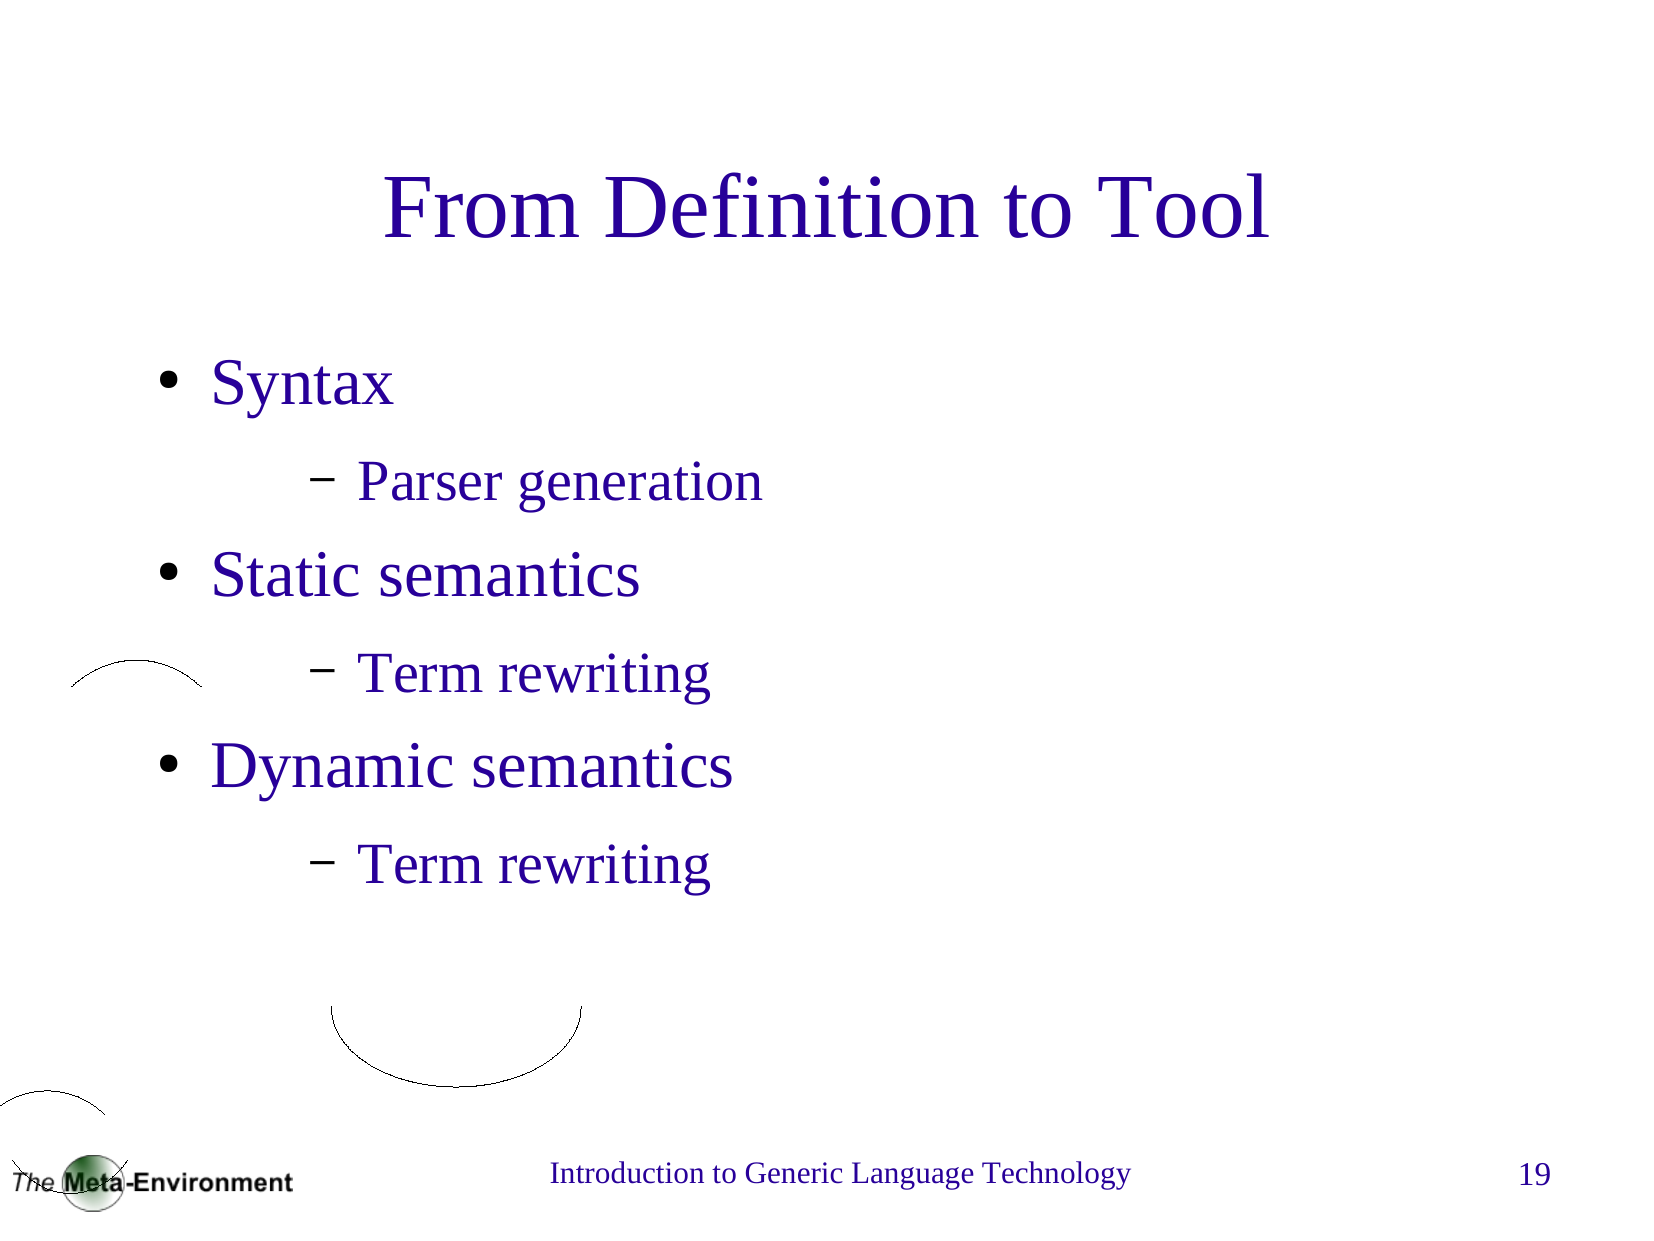

# From Definition to Tool
Syntax
Parser generation
Static semantics
Term rewriting
Dynamic semantics
Term rewriting